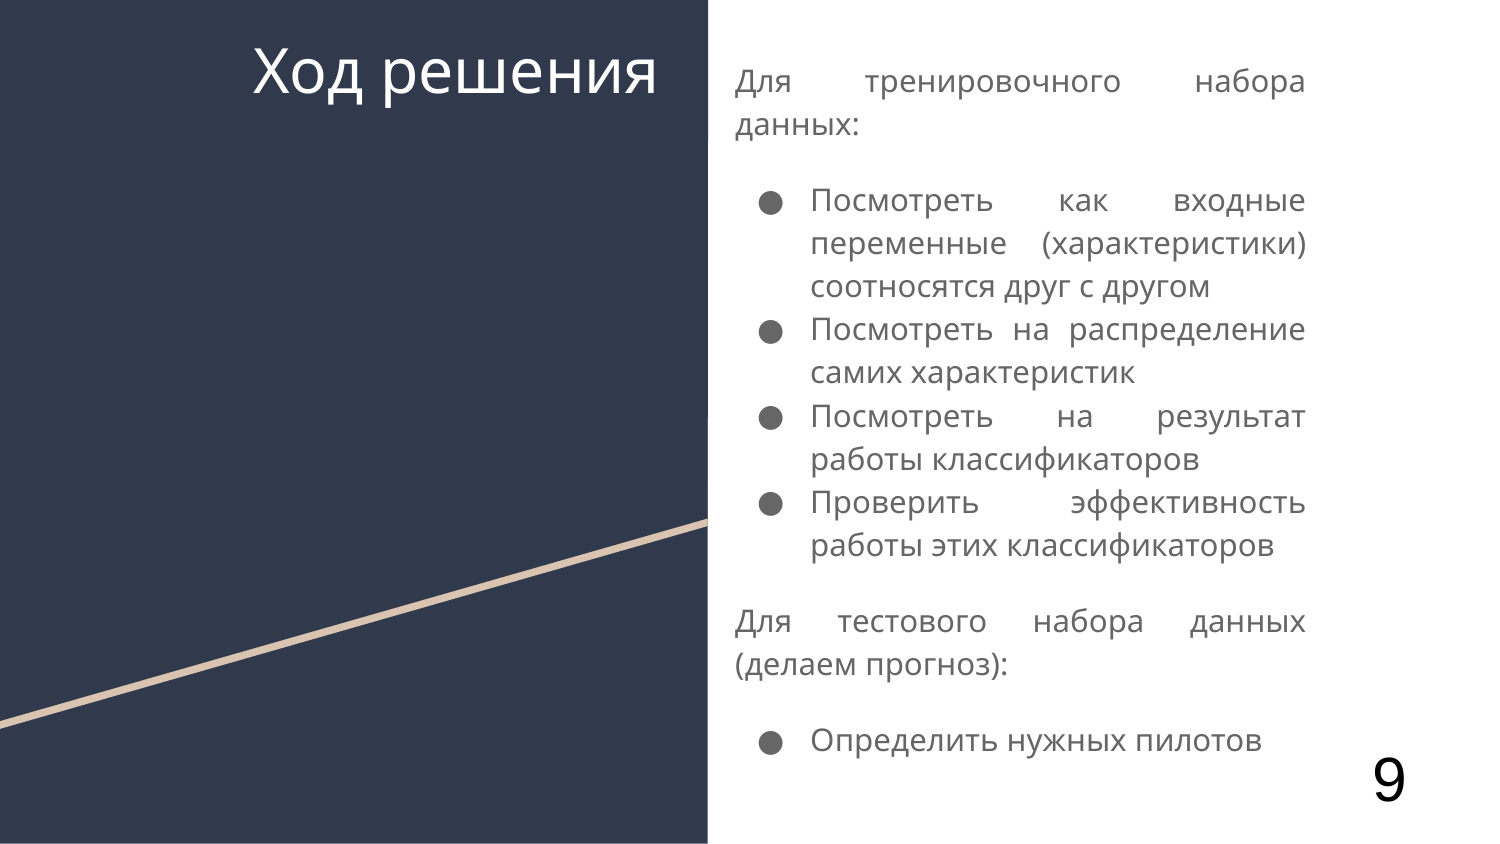

# Ход решения
Для тренировочного набора данных:
Посмотреть как входные переменные (характеристики) соотносятся друг с другом
Посмотреть на распределение самих характеристик
Посмотреть на результат работы классификаторов
Проверить эффективность работы этих классификаторов
Для тестового набора данных (делаем прогноз):
Определить нужных пилотов
9